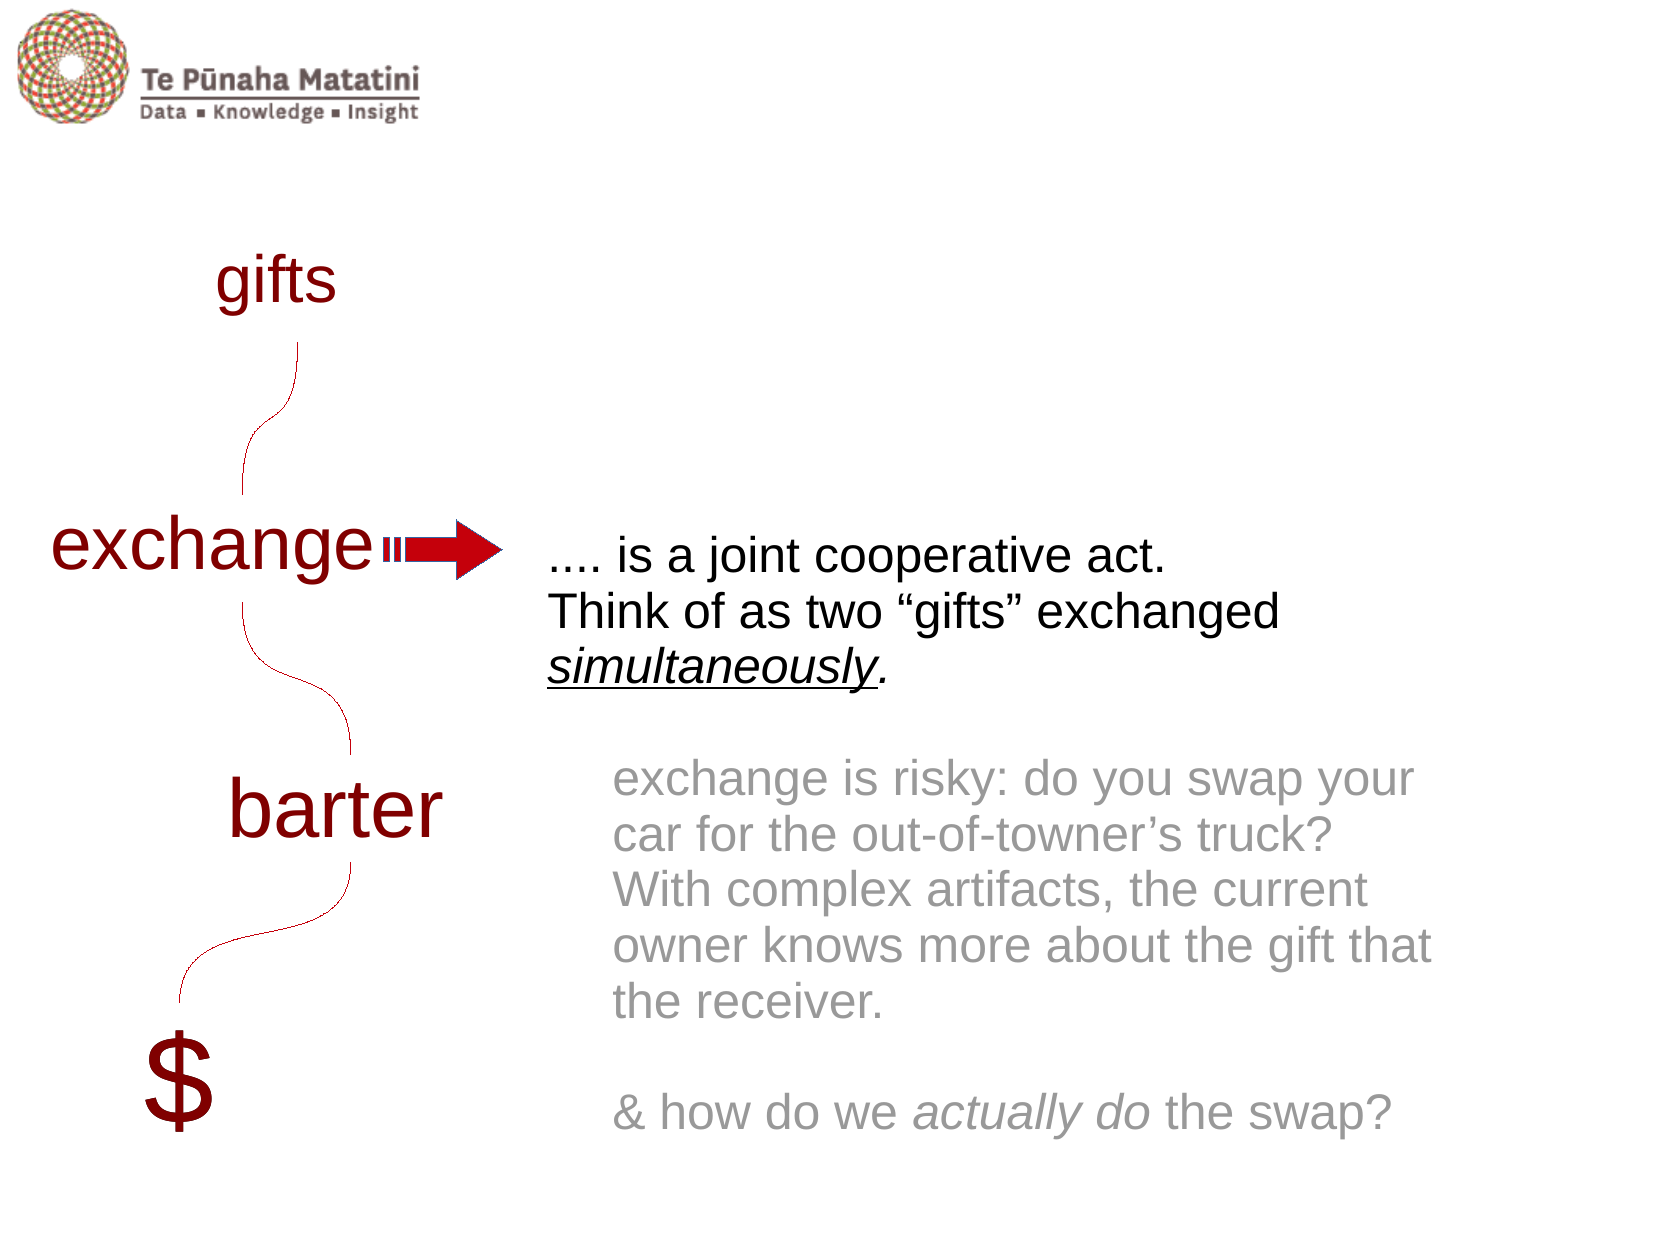

gifts
exchange
.... is a joint cooperative act.
Think of as two “gifts” exchanged simultaneously.
exchange is risky: do you swap your car for the out-of-towner’s truck?
With complex artifacts, the current owner knows more about the gift that the receiver.
& how do we actually do the swap?
barter
$
$